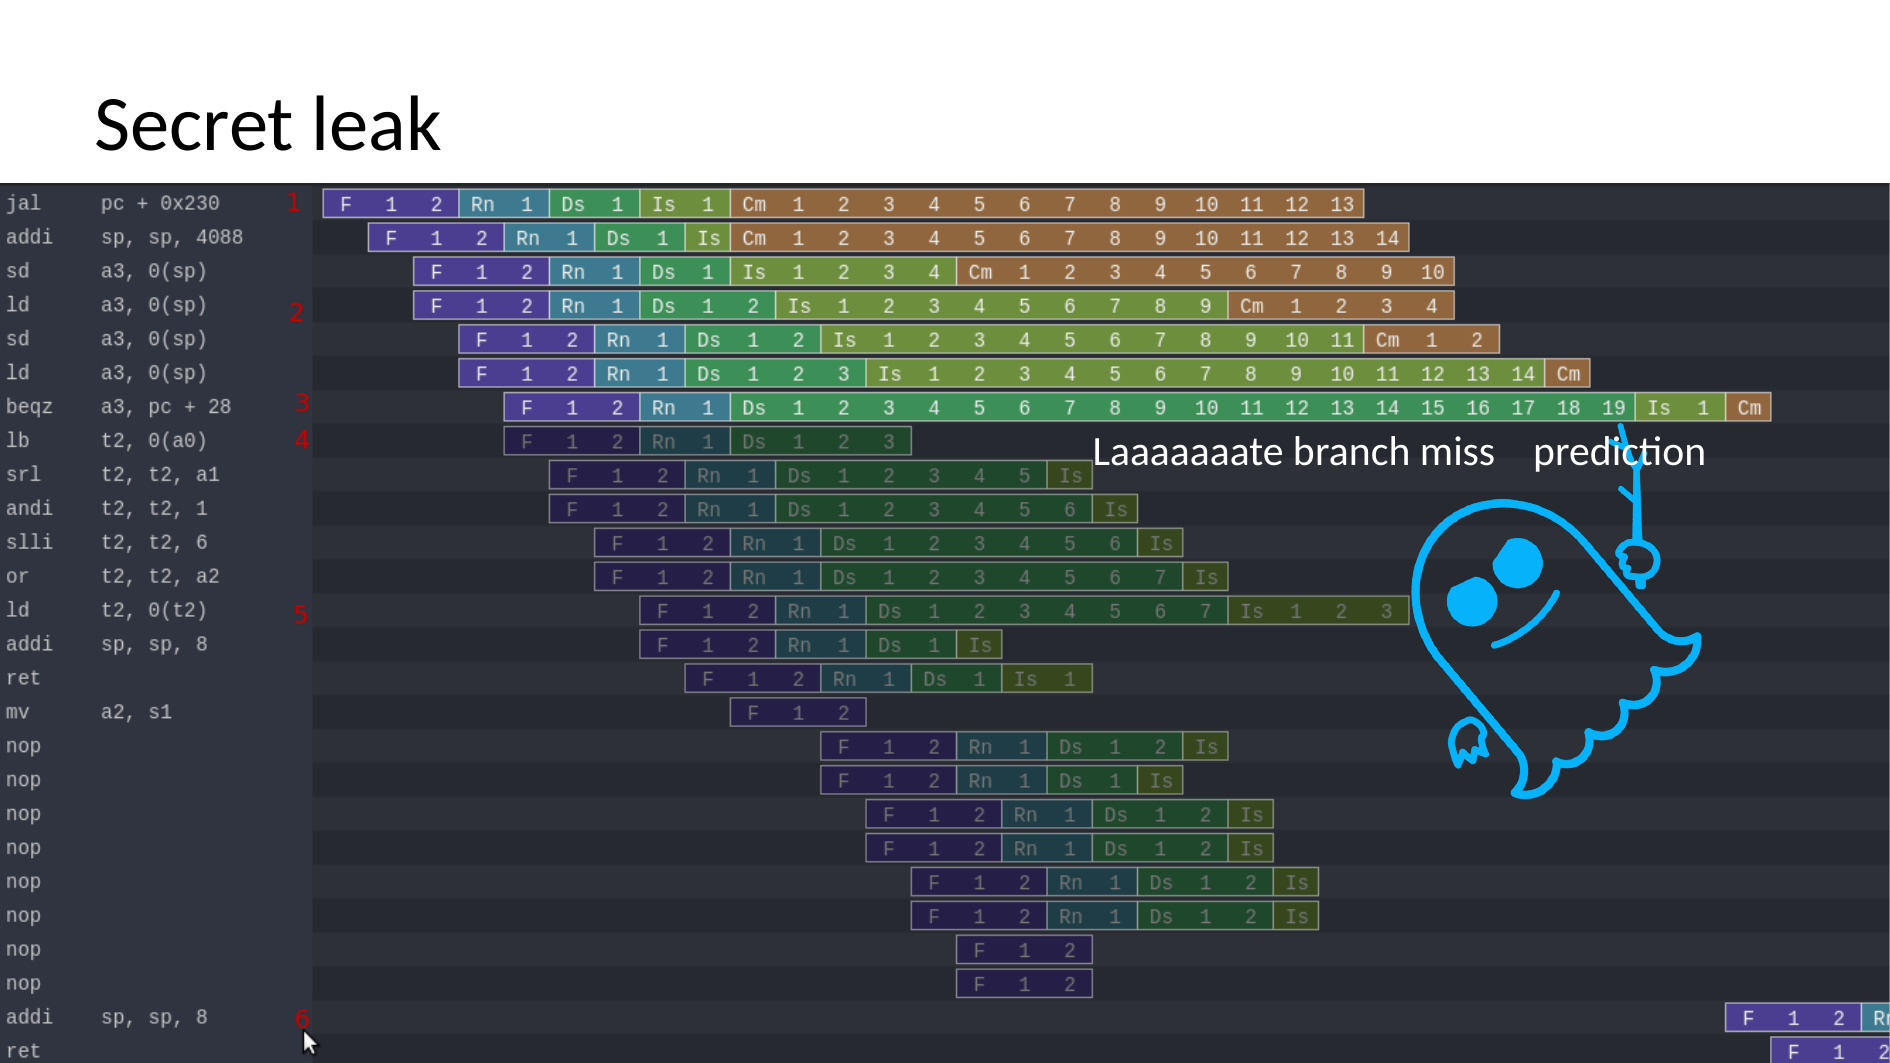

# Secret leak
Spectre
Laaaaaaate branch miss prediction